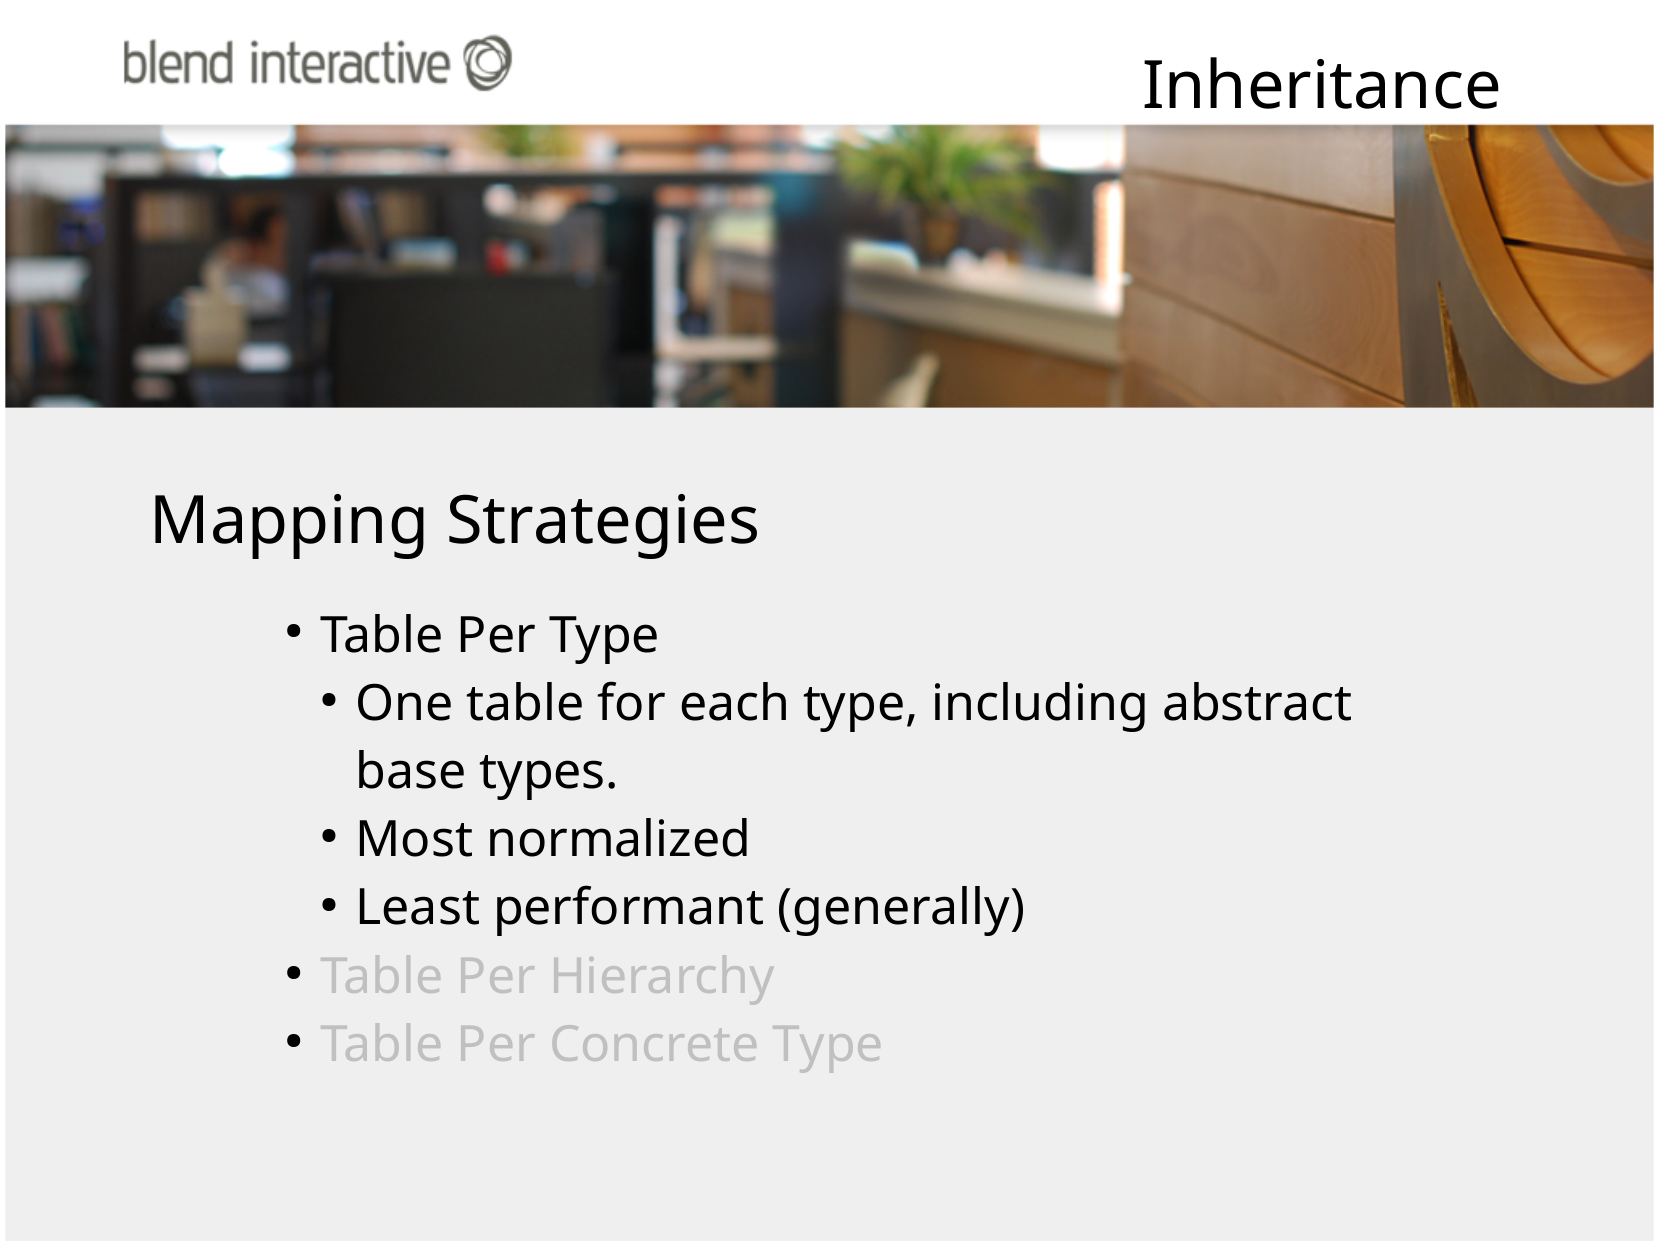

Inheritance
Mapping Strategies
Table Per Type
One table for each type, including abstract base types.
Most normalized
Least performant (generally)
Table Per Hierarchy
Table Per Concrete Type